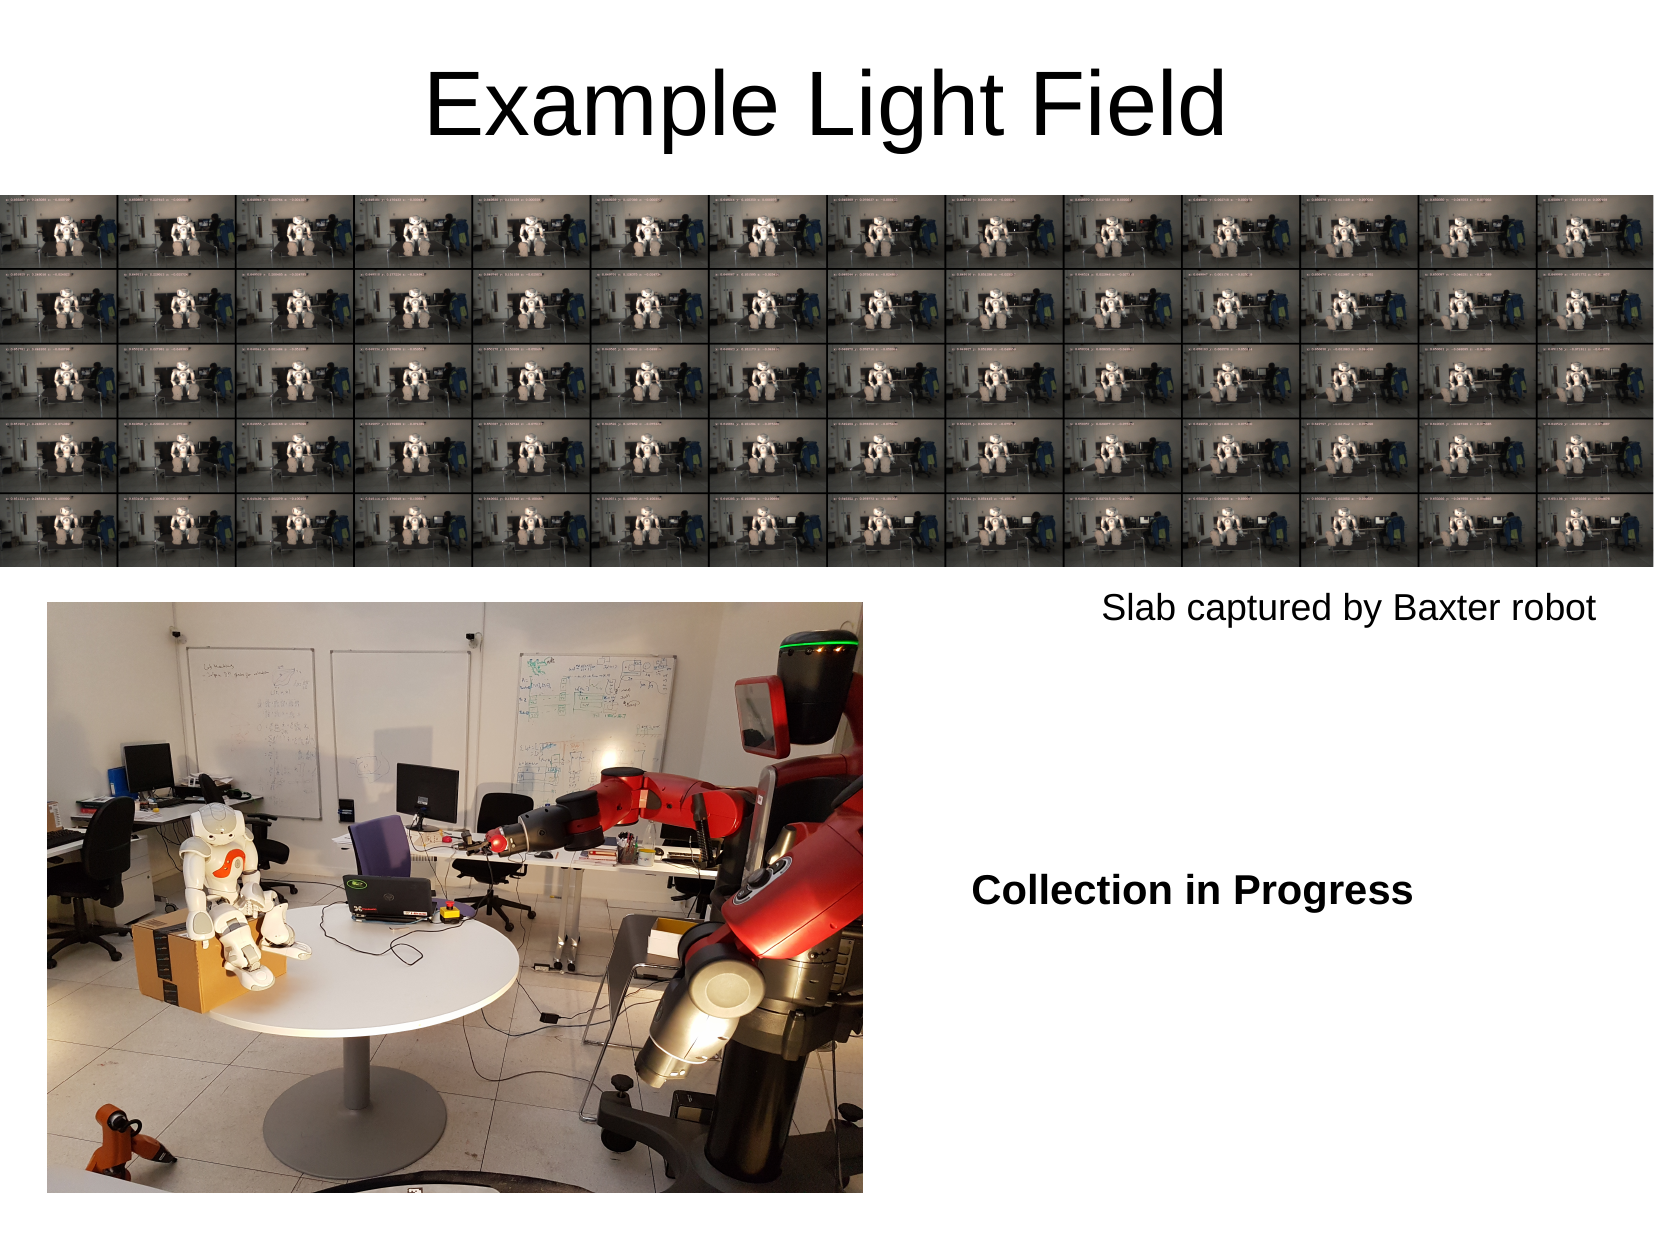

# Example Light Field
Slab captured by Baxter robot
Collection in Progress